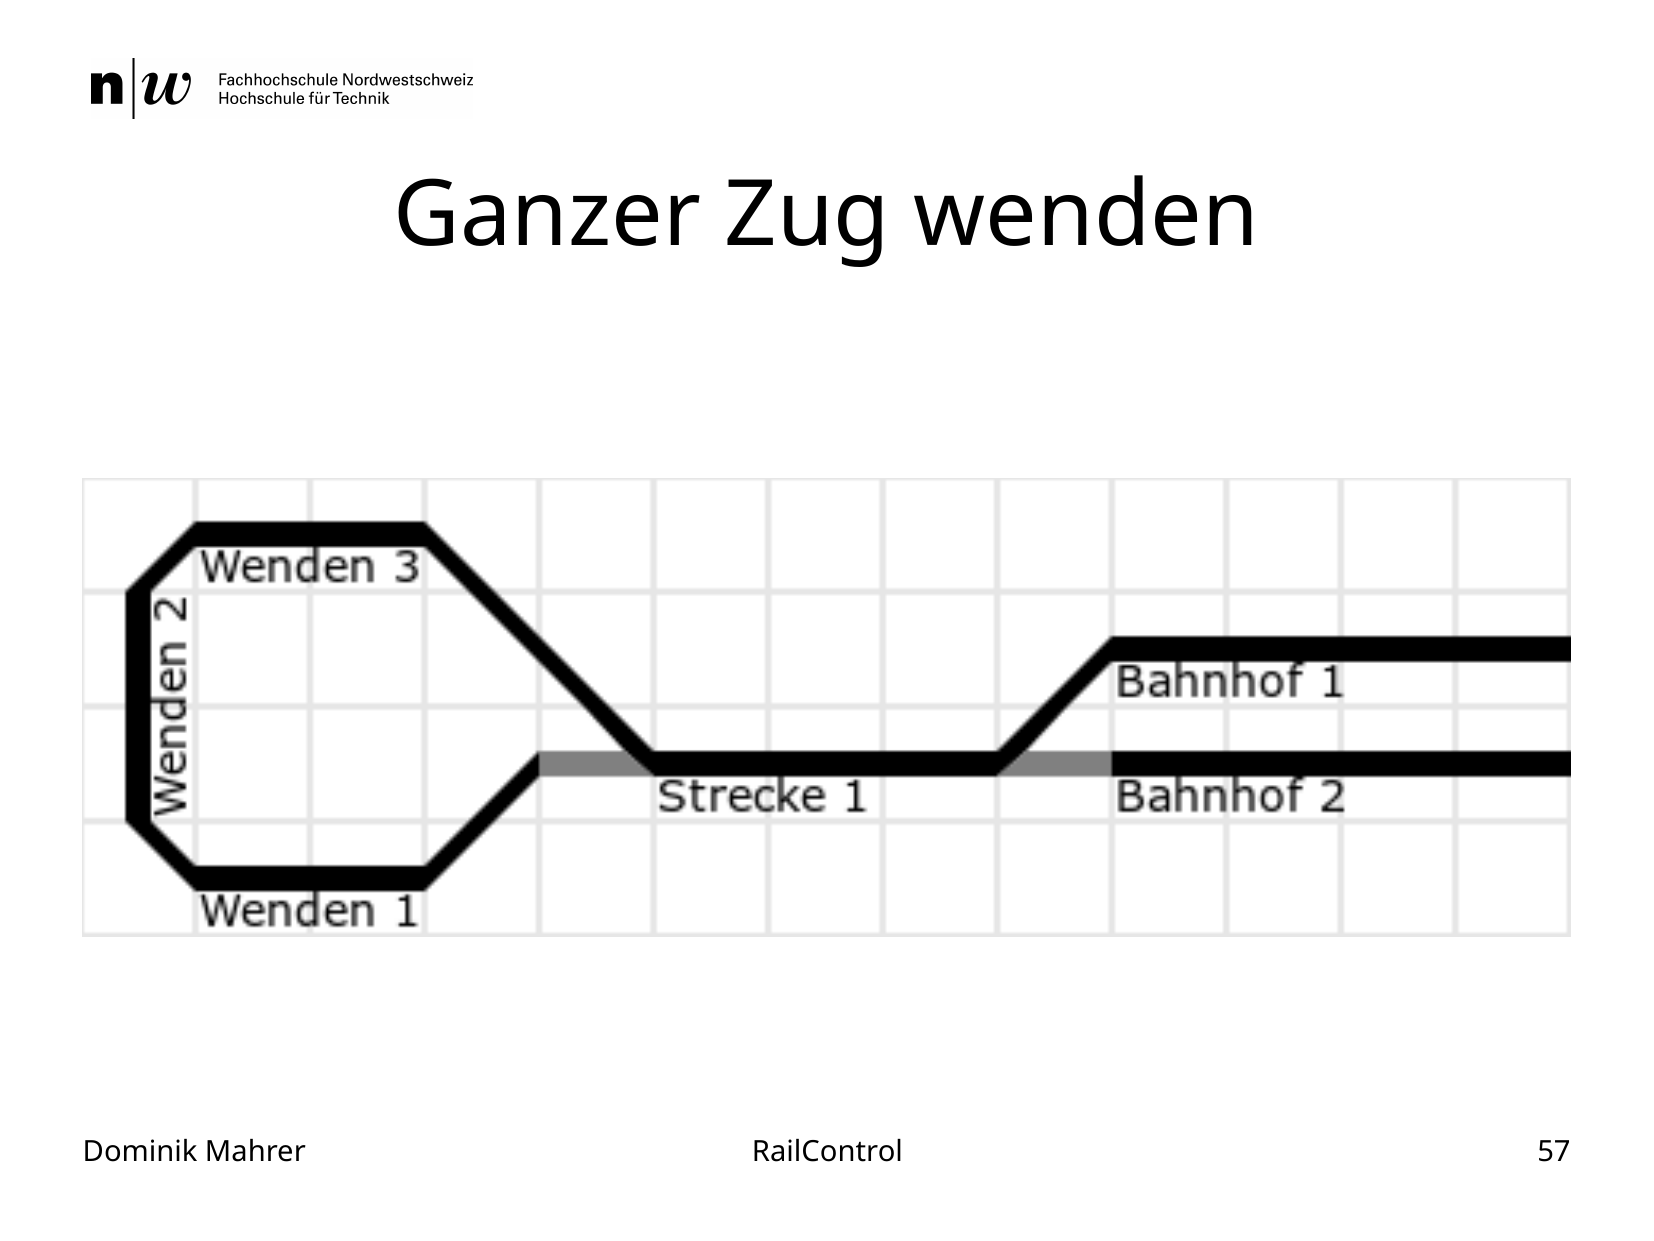

# Ganzer Zug wenden
Dominik Mahrer
RailControl
57